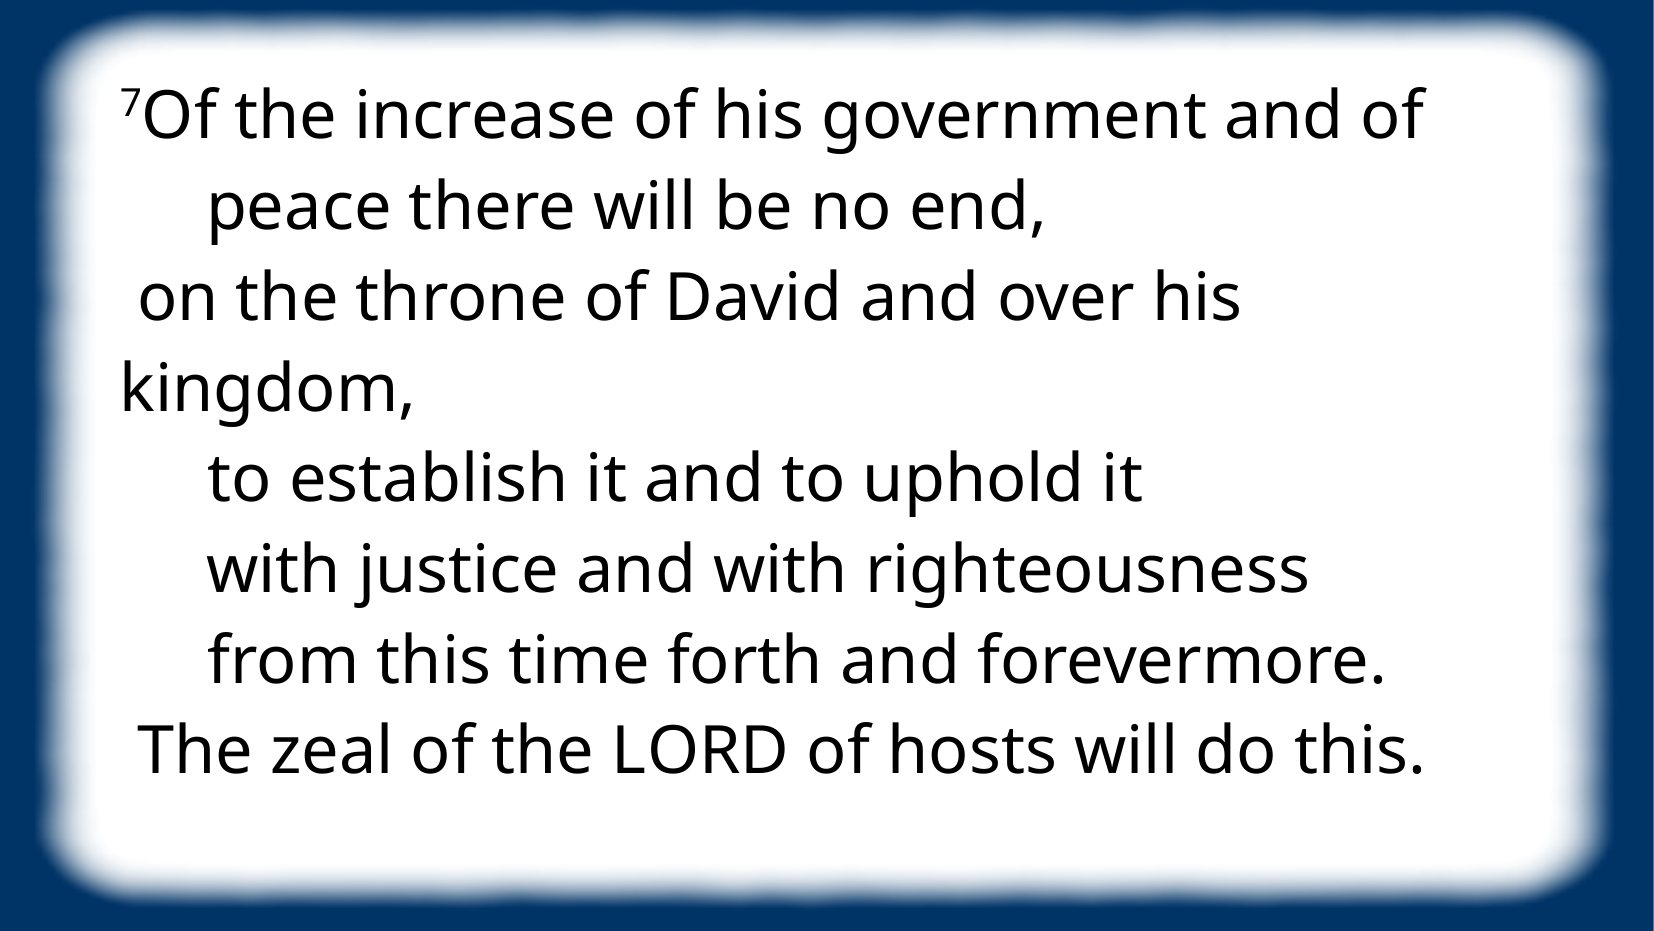

7Of the increase of his government and of
 peace there will be no end,
 on the throne of David and over his kingdom,
 to establish it and to uphold it
 with justice and with righteousness
 from this time forth and forevermore.
 The zeal of the LORD of hosts will do this.